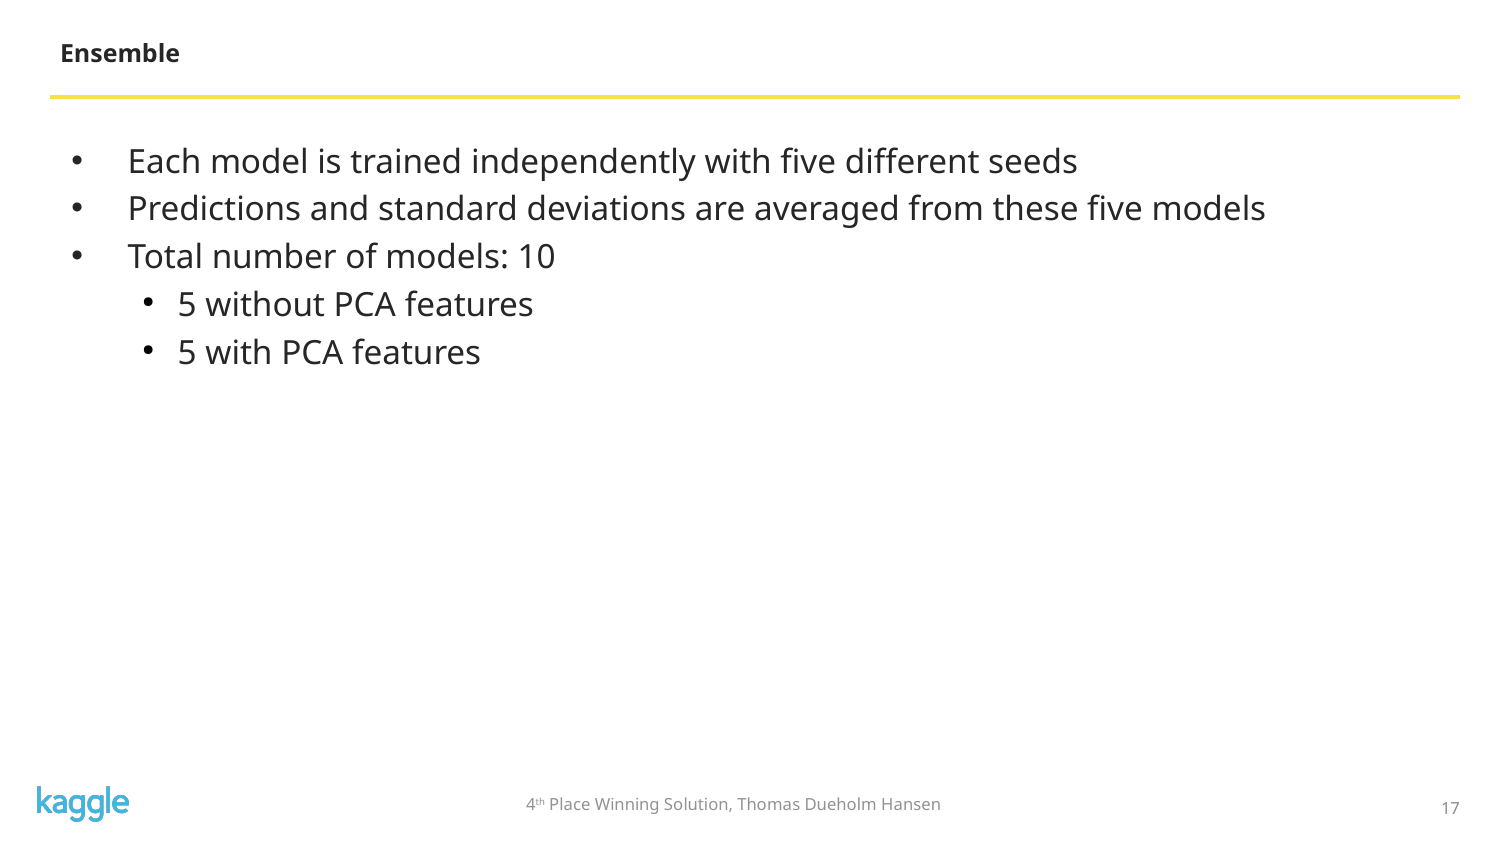

Ensemble
Each model is trained independently with five different seeds
Predictions and standard deviations are averaged from these five models
Total number of models: 10
5 without PCA features
5 with PCA features